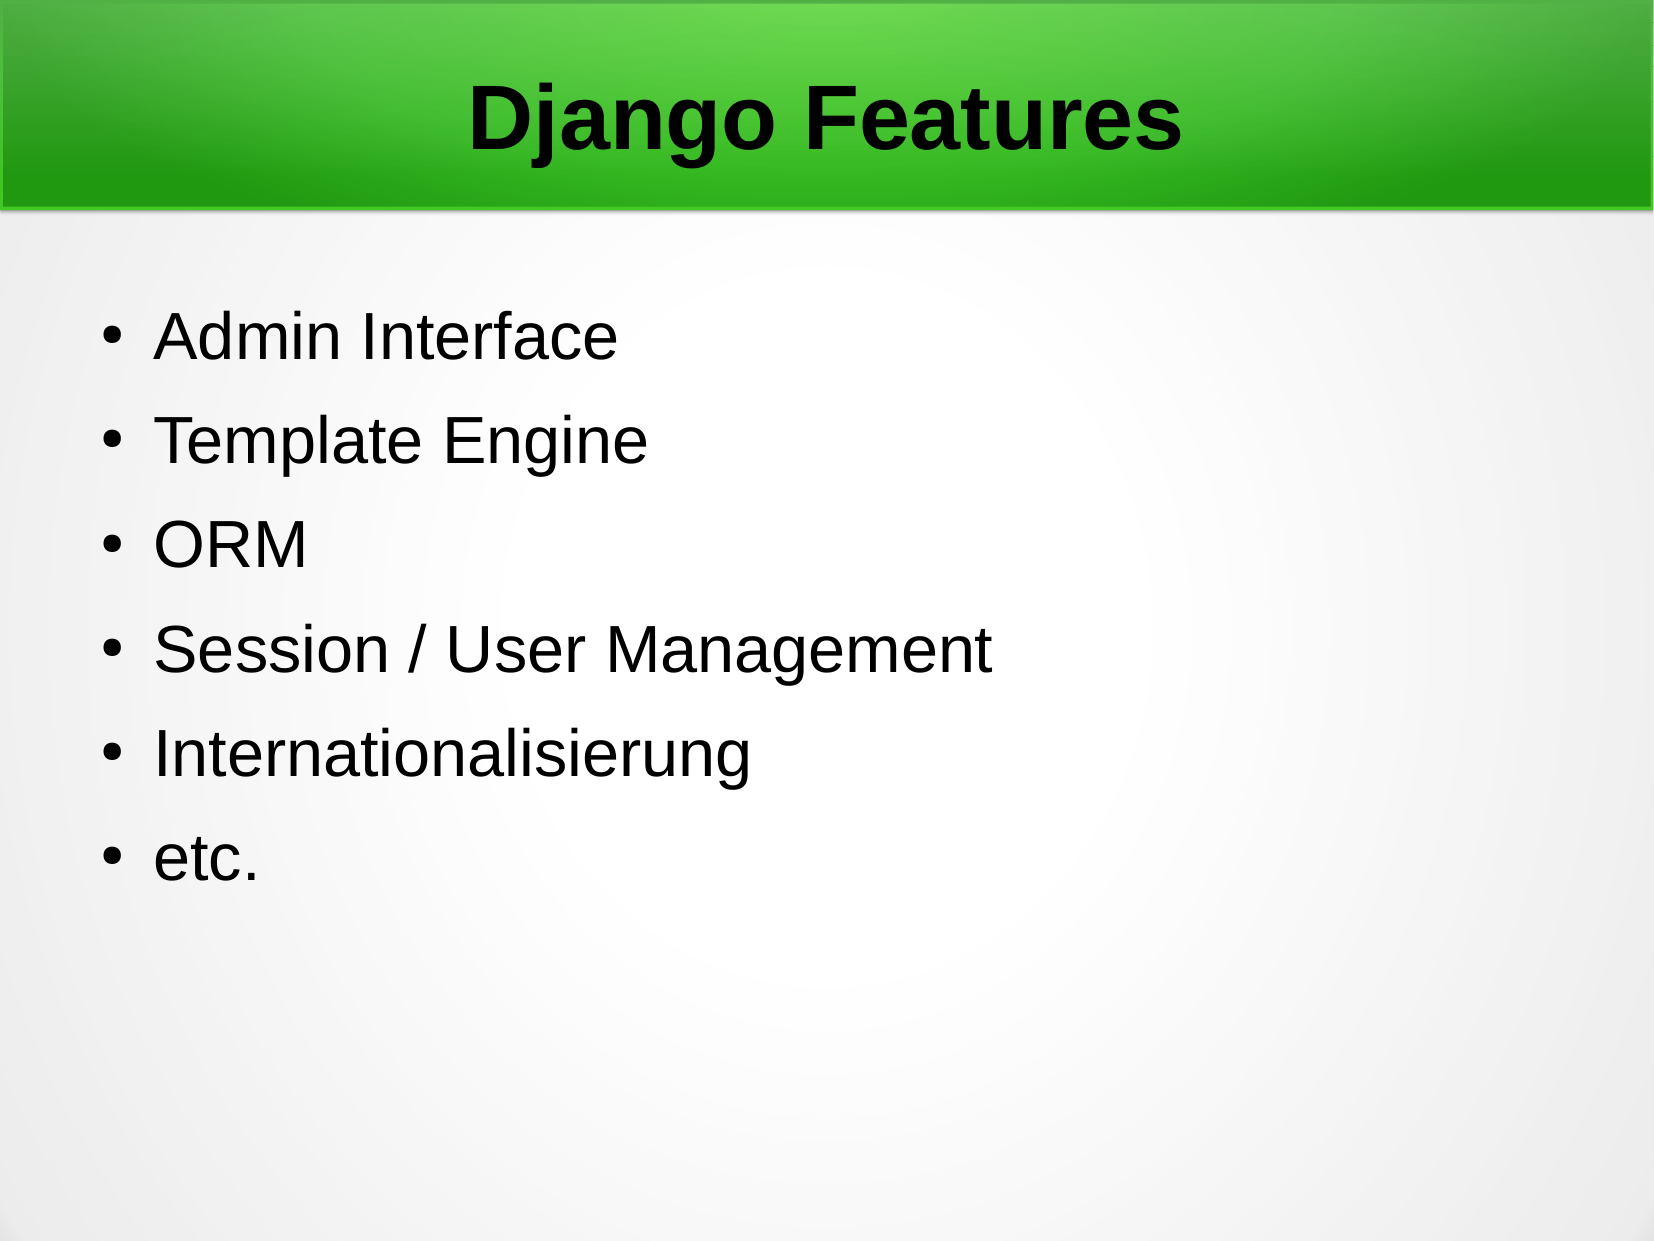

# Django Features
Admin Interface
Template Engine
ORM
Session / User Management
Internationalisierung
etc.